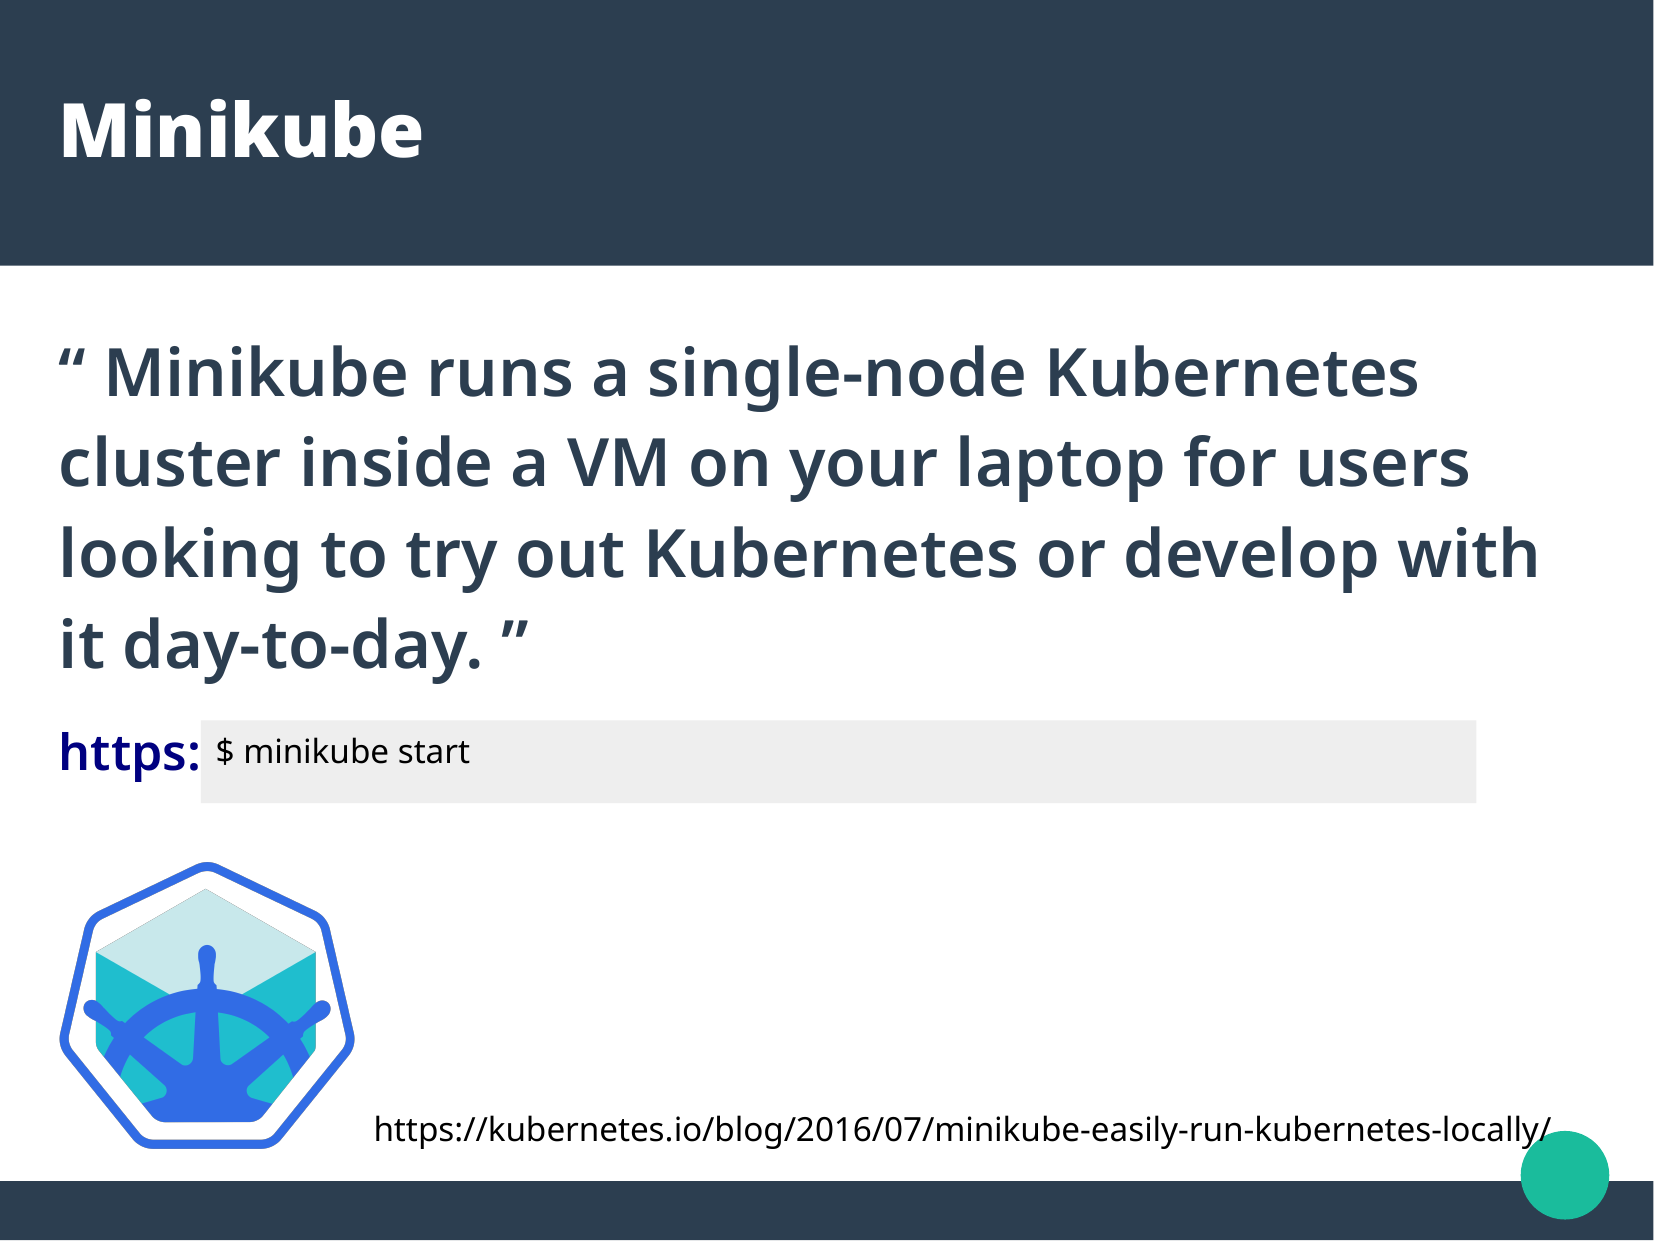

# Minikube
“ Minikube runs a single-node Kubernetes cluster inside a VM on your laptop for users looking to try out Kubernetes or develop with it day-to-day. ”
https://github.com/kubernetes/minikube
$ minikube start
https://kubernetes.io/blog/2016/07/minikube-easily-run-kubernetes-locally/